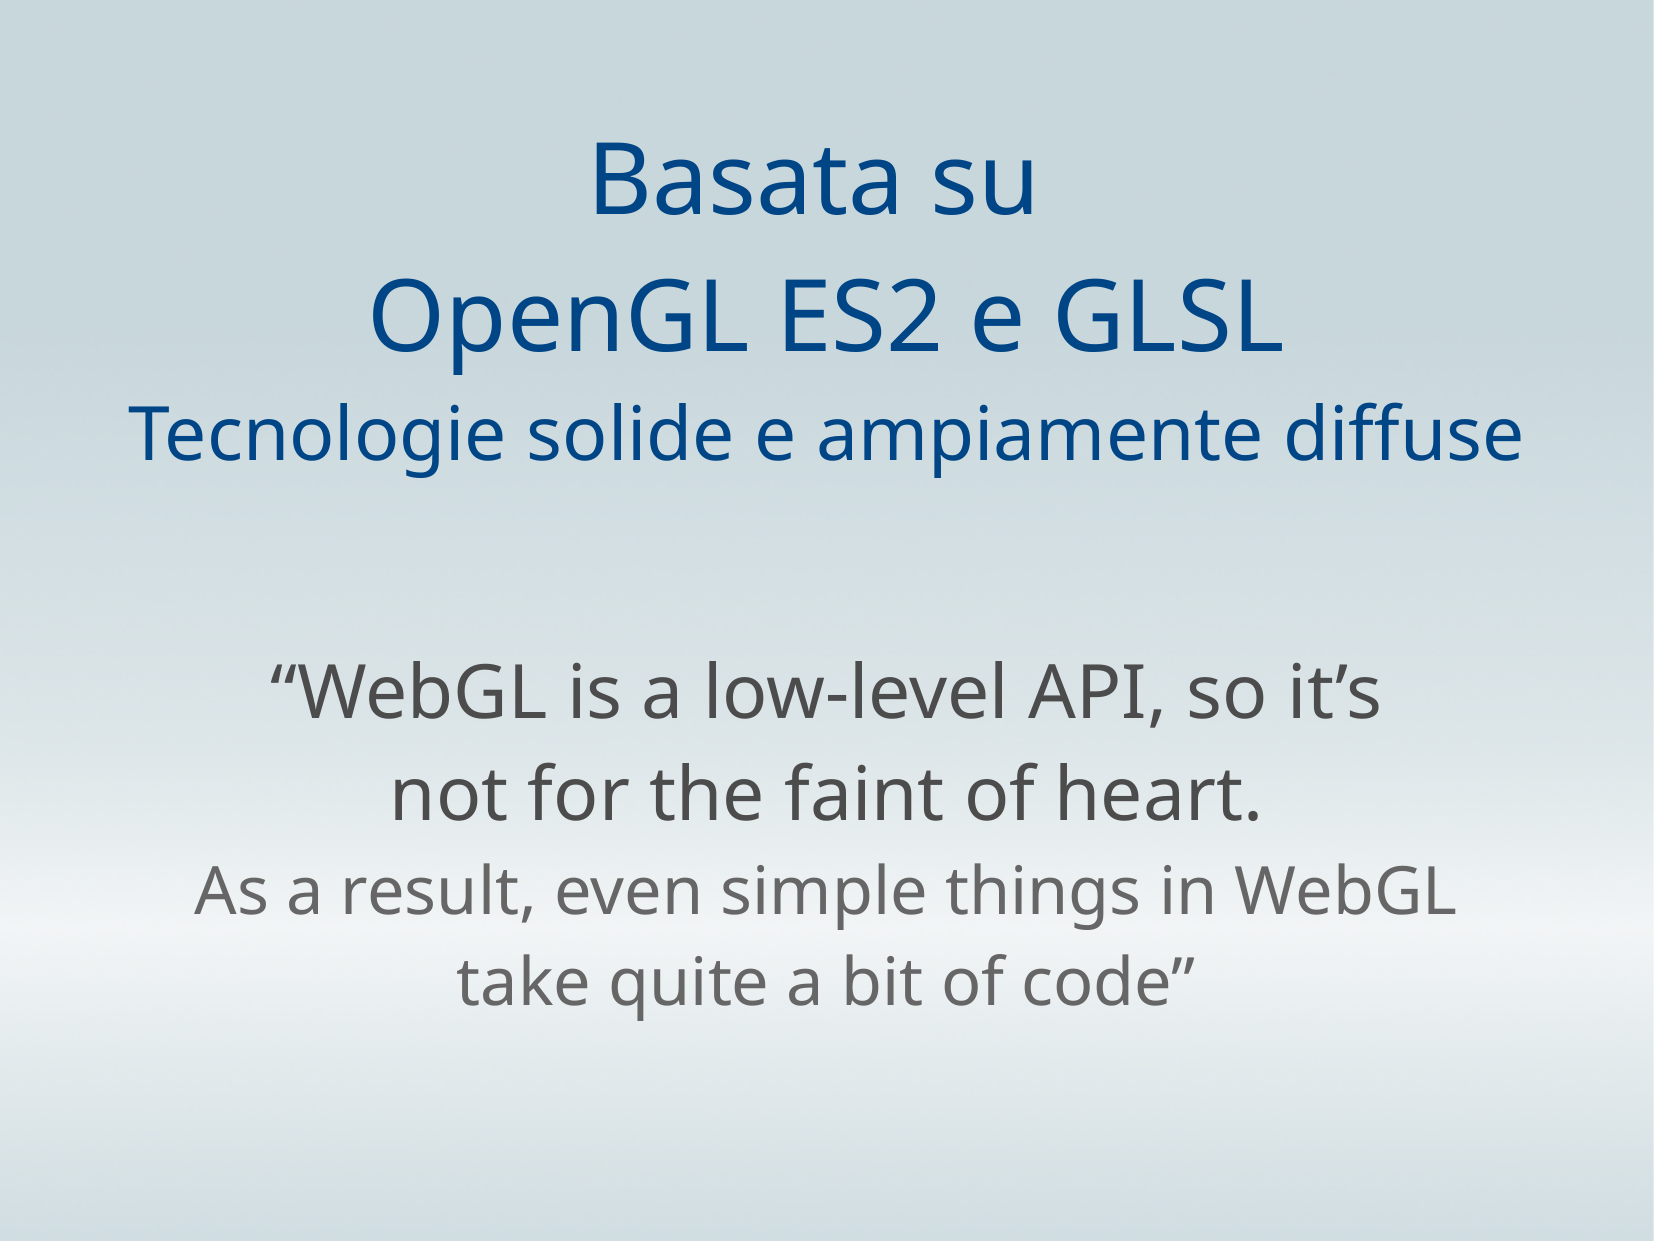

Basata su
OpenGL ES2 e GLSL
Tecnologie solide e ampiamente diffuse
“WebGL is a low-level API, so it’s
not for the faint of heart.
As a result, even simple things in WebGL
take quite a bit of code”